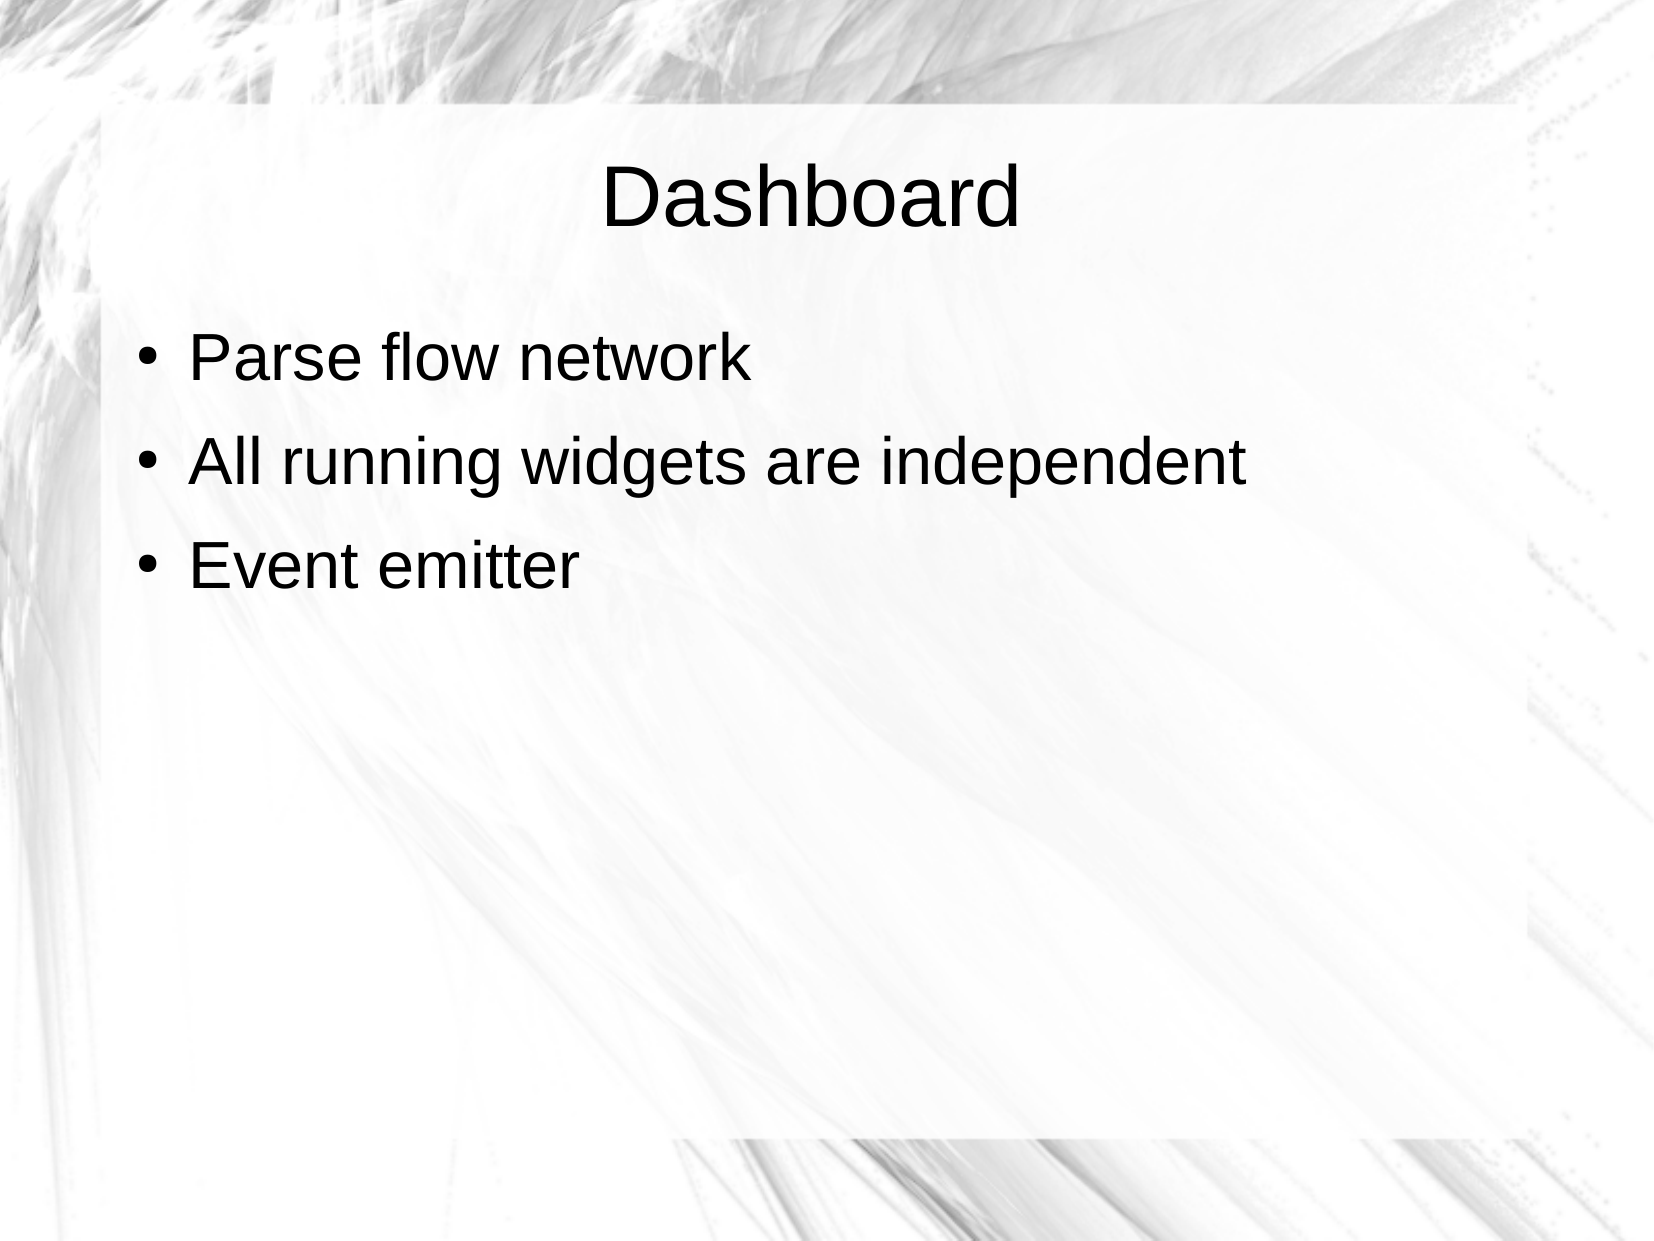

# Dashboard
Parse flow network
All running widgets are independent
Event emitter